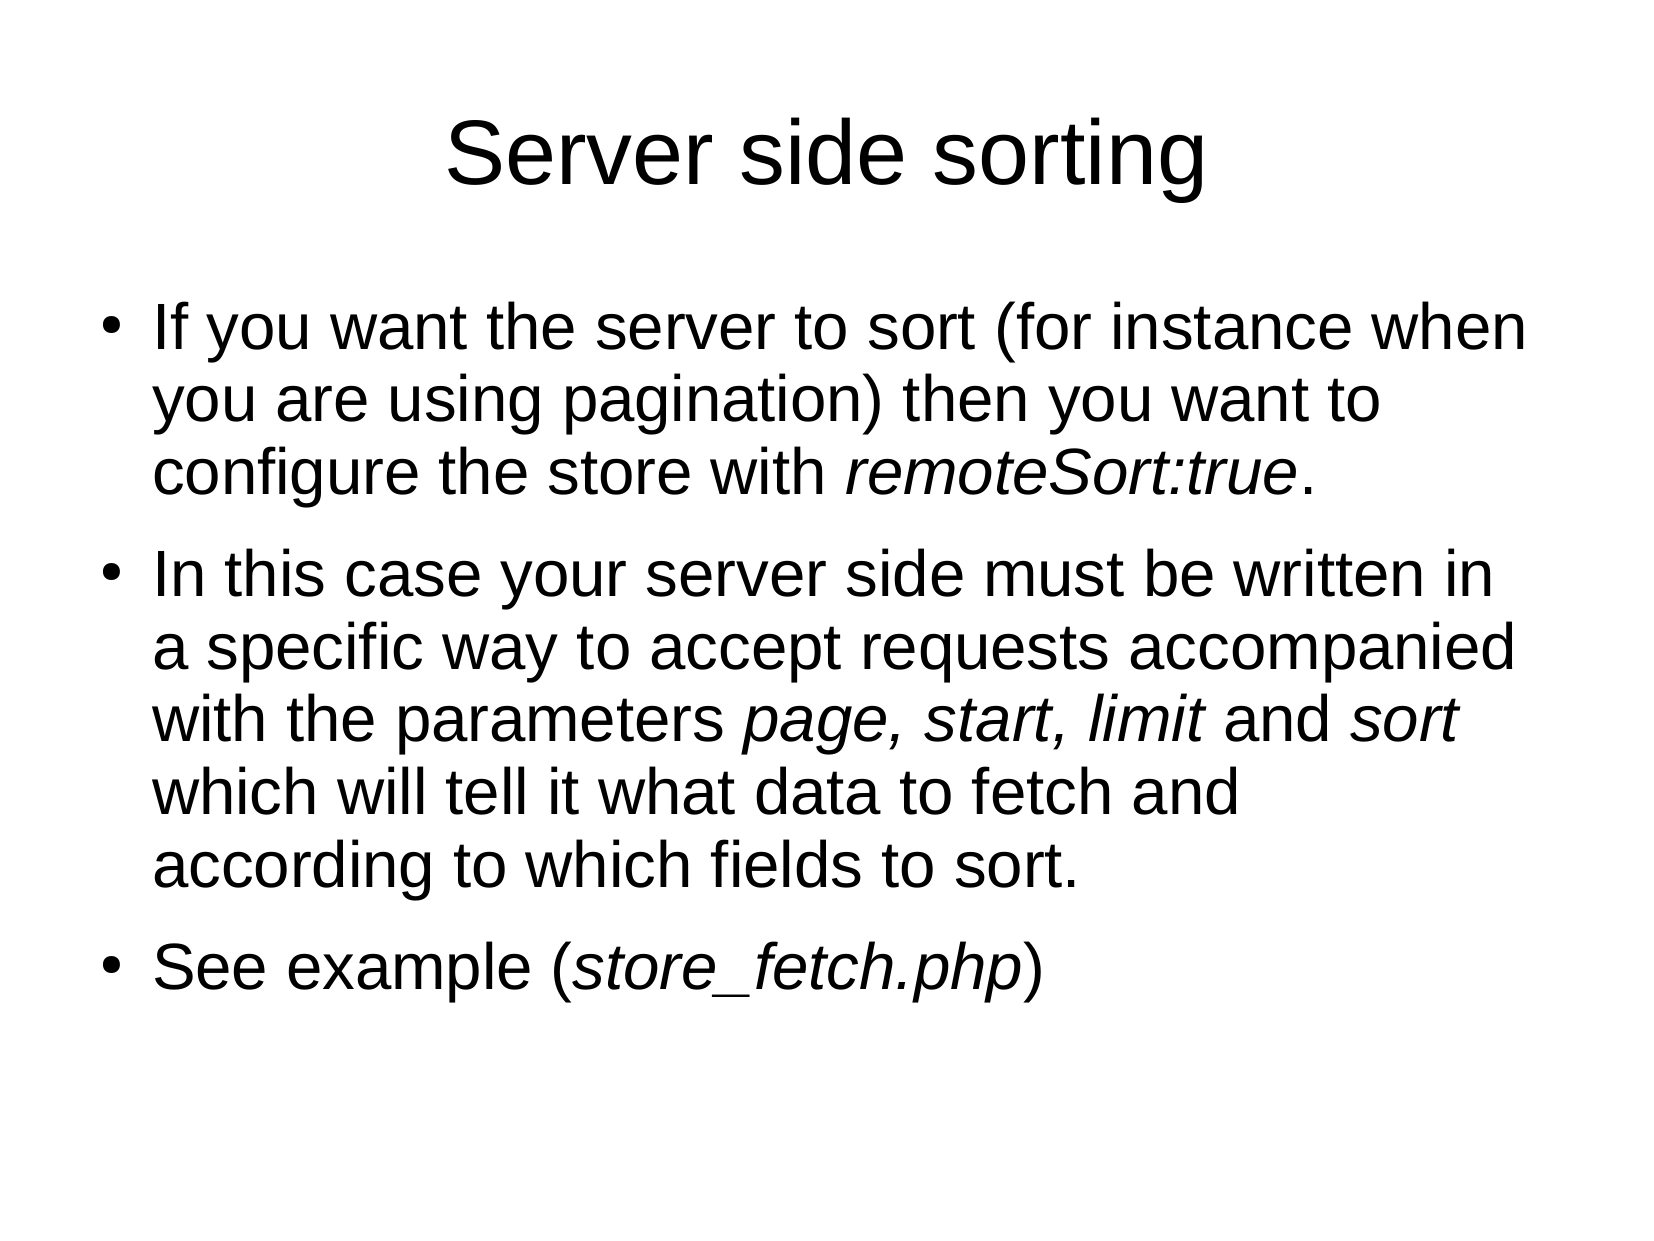

# Server side sorting
If you want the server to sort (for instance when you are using pagination) then you want to configure the store with remoteSort:true.
In this case your server side must be written in a specific way to accept requests accompanied with the parameters page, start, limit and sort which will tell it what data to fetch and according to which fields to sort.
See example (store_fetch.php)